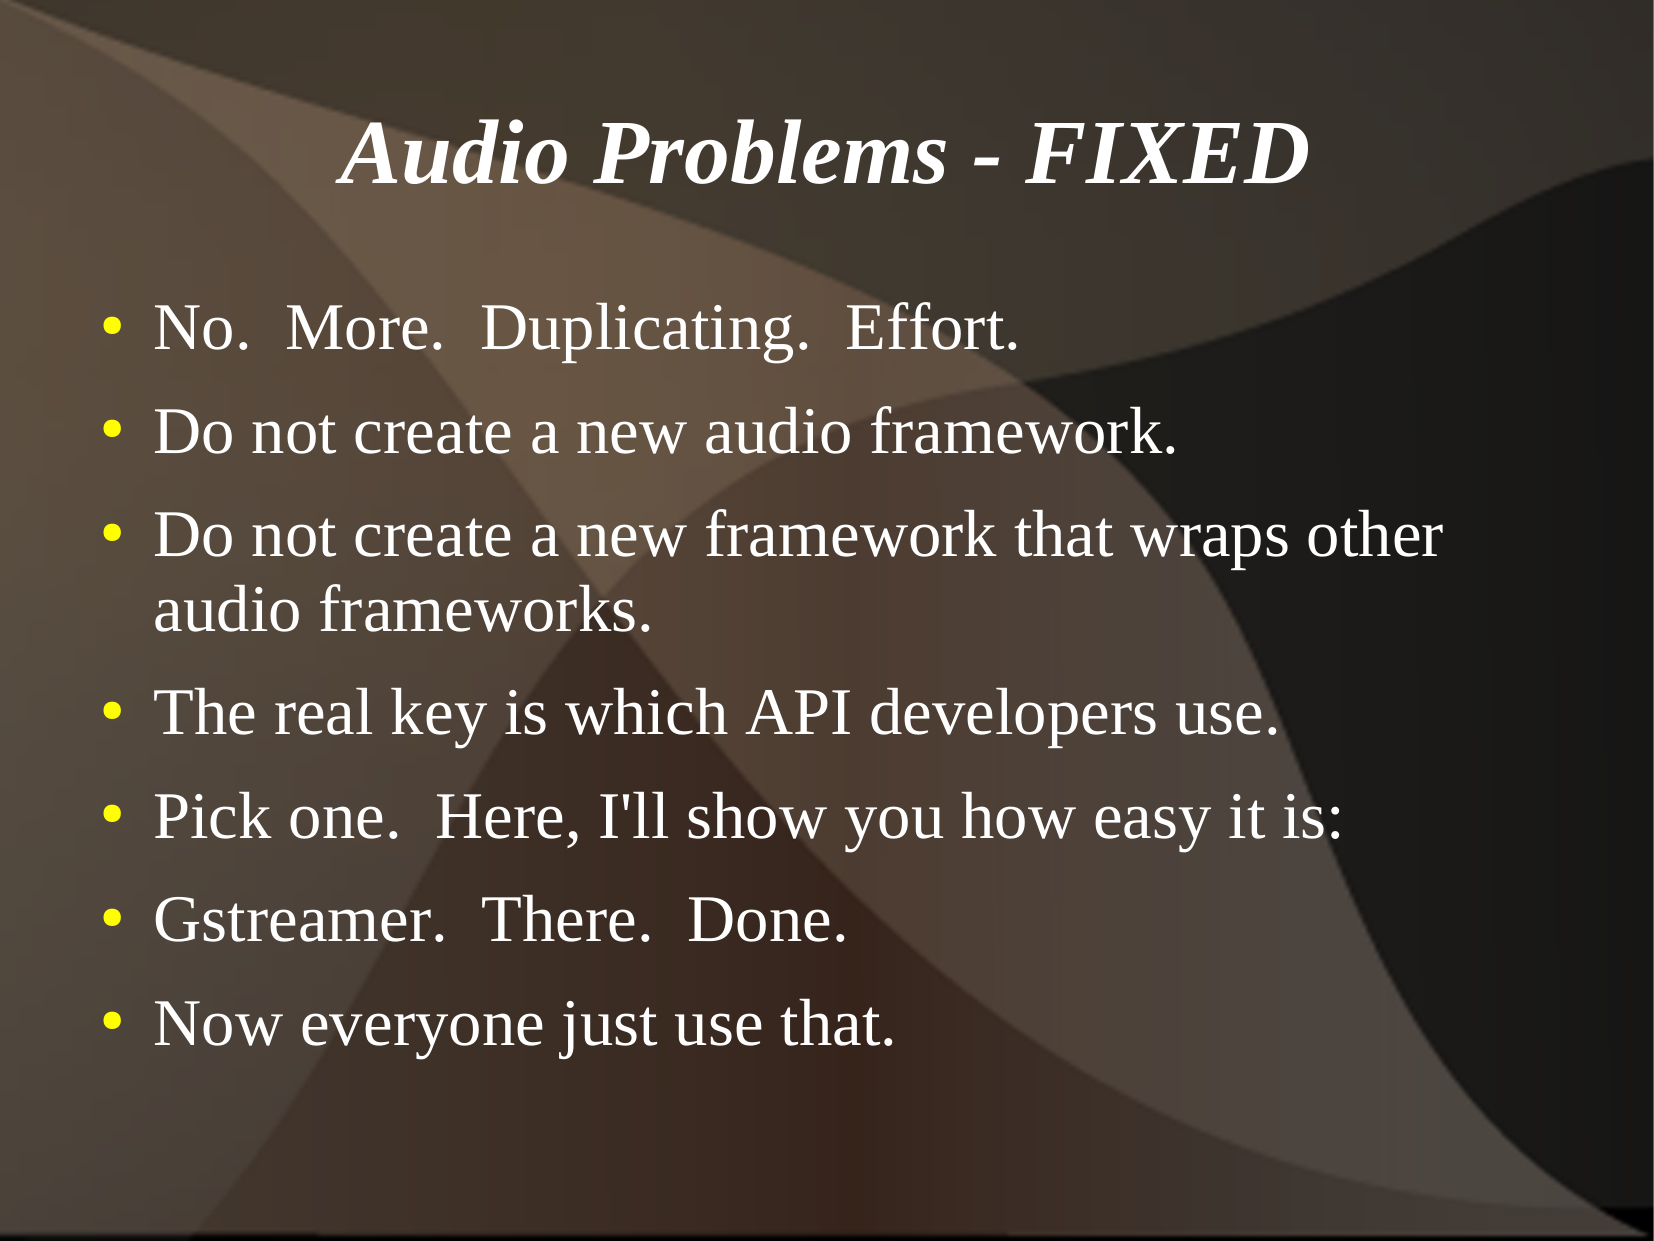

# Audio Problems - FIXED
No. More. Duplicating. Effort.
Do not create a new audio framework.
Do not create a new framework that wraps other audio frameworks.
The real key is which API developers use.
Pick one. Here, I'll show you how easy it is:
Gstreamer. There. Done.
Now everyone just use that.